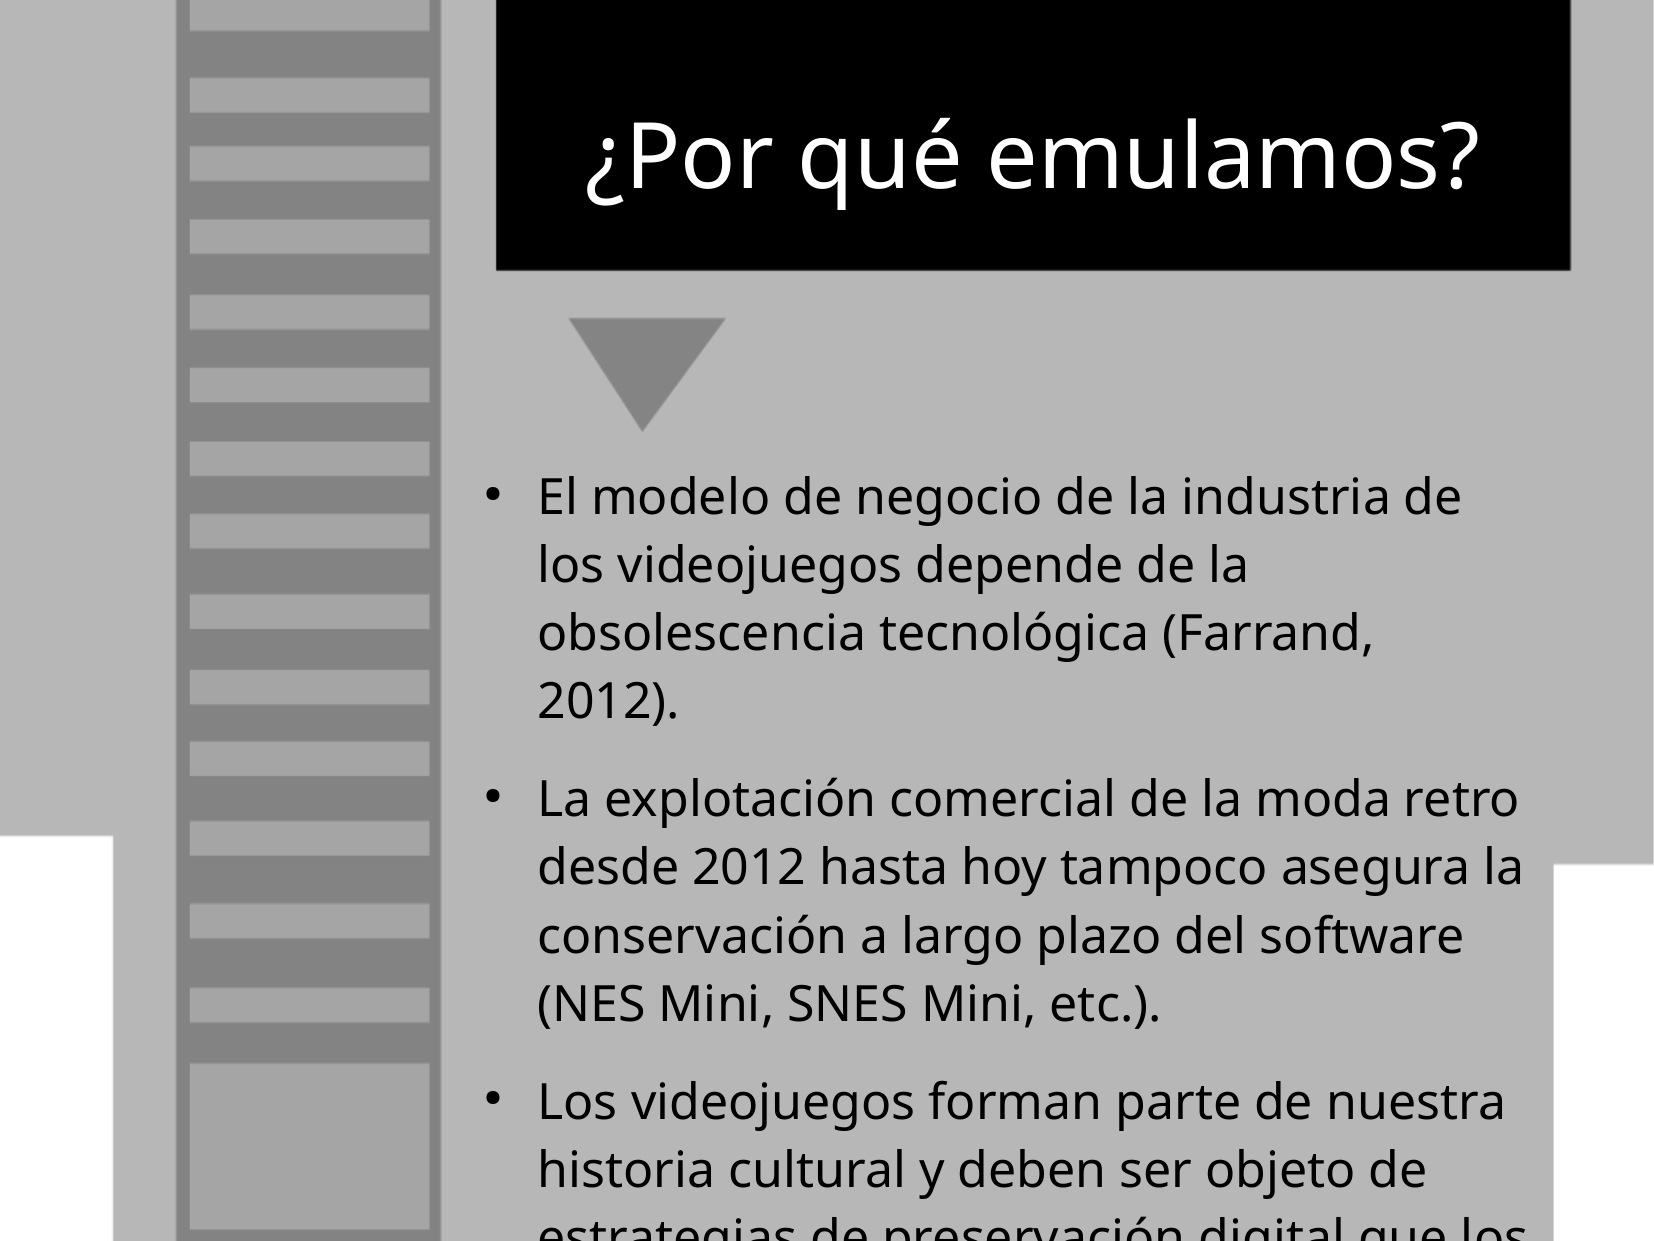

# ¿Por qué emulamos?
El modelo de negocio de la industria de los videojuegos depende de la obsolescencia tecnológica (Farrand, 2012).
La explotación comercial de la moda retro desde 2012 hasta hoy tampoco asegura la conservación a largo plazo del software (NES Mini, SNES Mini, etc.).
Los videojuegos forman parte de nuestra historia cultural y deben ser objeto de estrategias de preservación digital que los salven de la obsolescencia tecnológica.